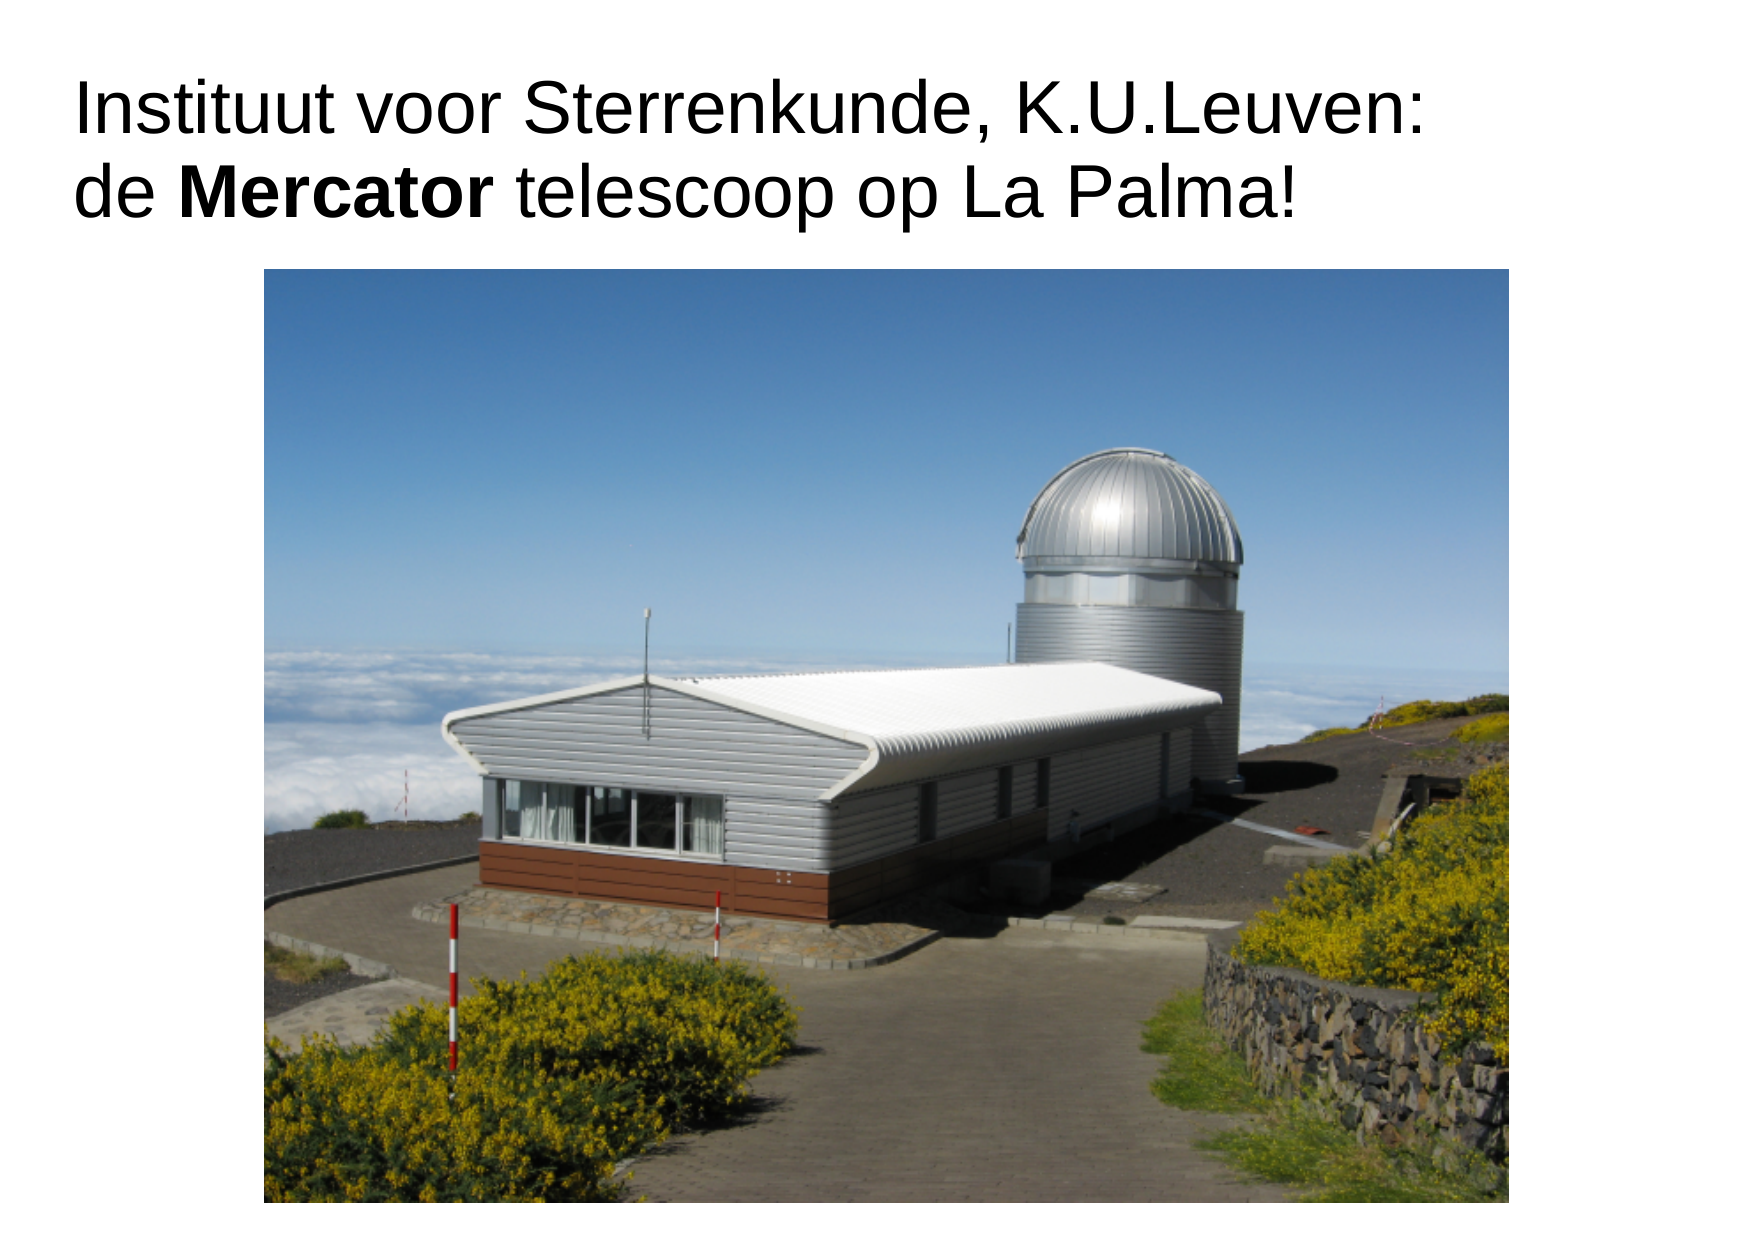

Instituut voor Sterrenkunde, K.U.Leuven:
de Mercator telescoop op La Palma!